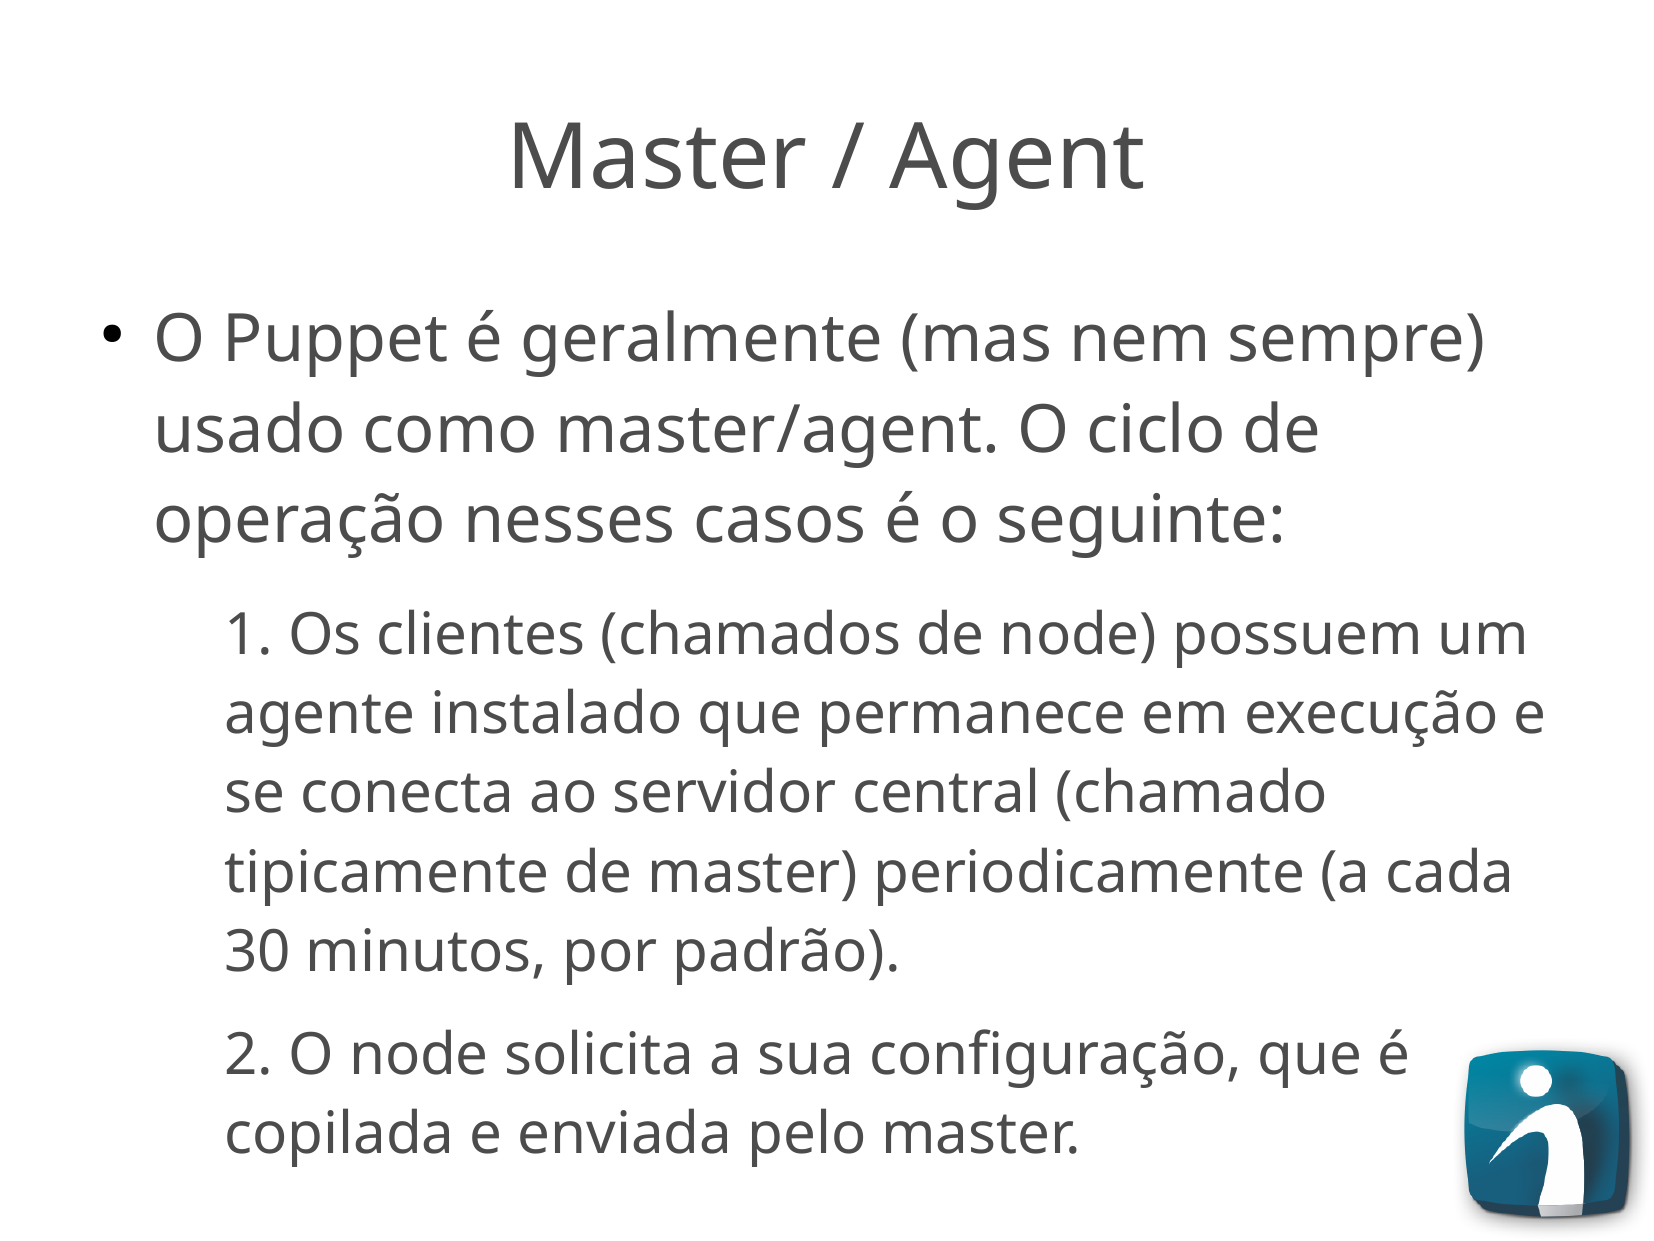

# Master / Agent
O Puppet é geralmente (mas nem sempre) usado como master/agent. O ciclo de operação nesses casos é o seguinte:
1. Os clientes (chamados de node) possuem um agente instalado que permanece em execução e se conecta ao servidor central (chamado tipicamente de master) periodicamente (a cada 30 minutos, por padrão).
2. O node solicita a sua configuração, que é copilada e enviada pelo master.